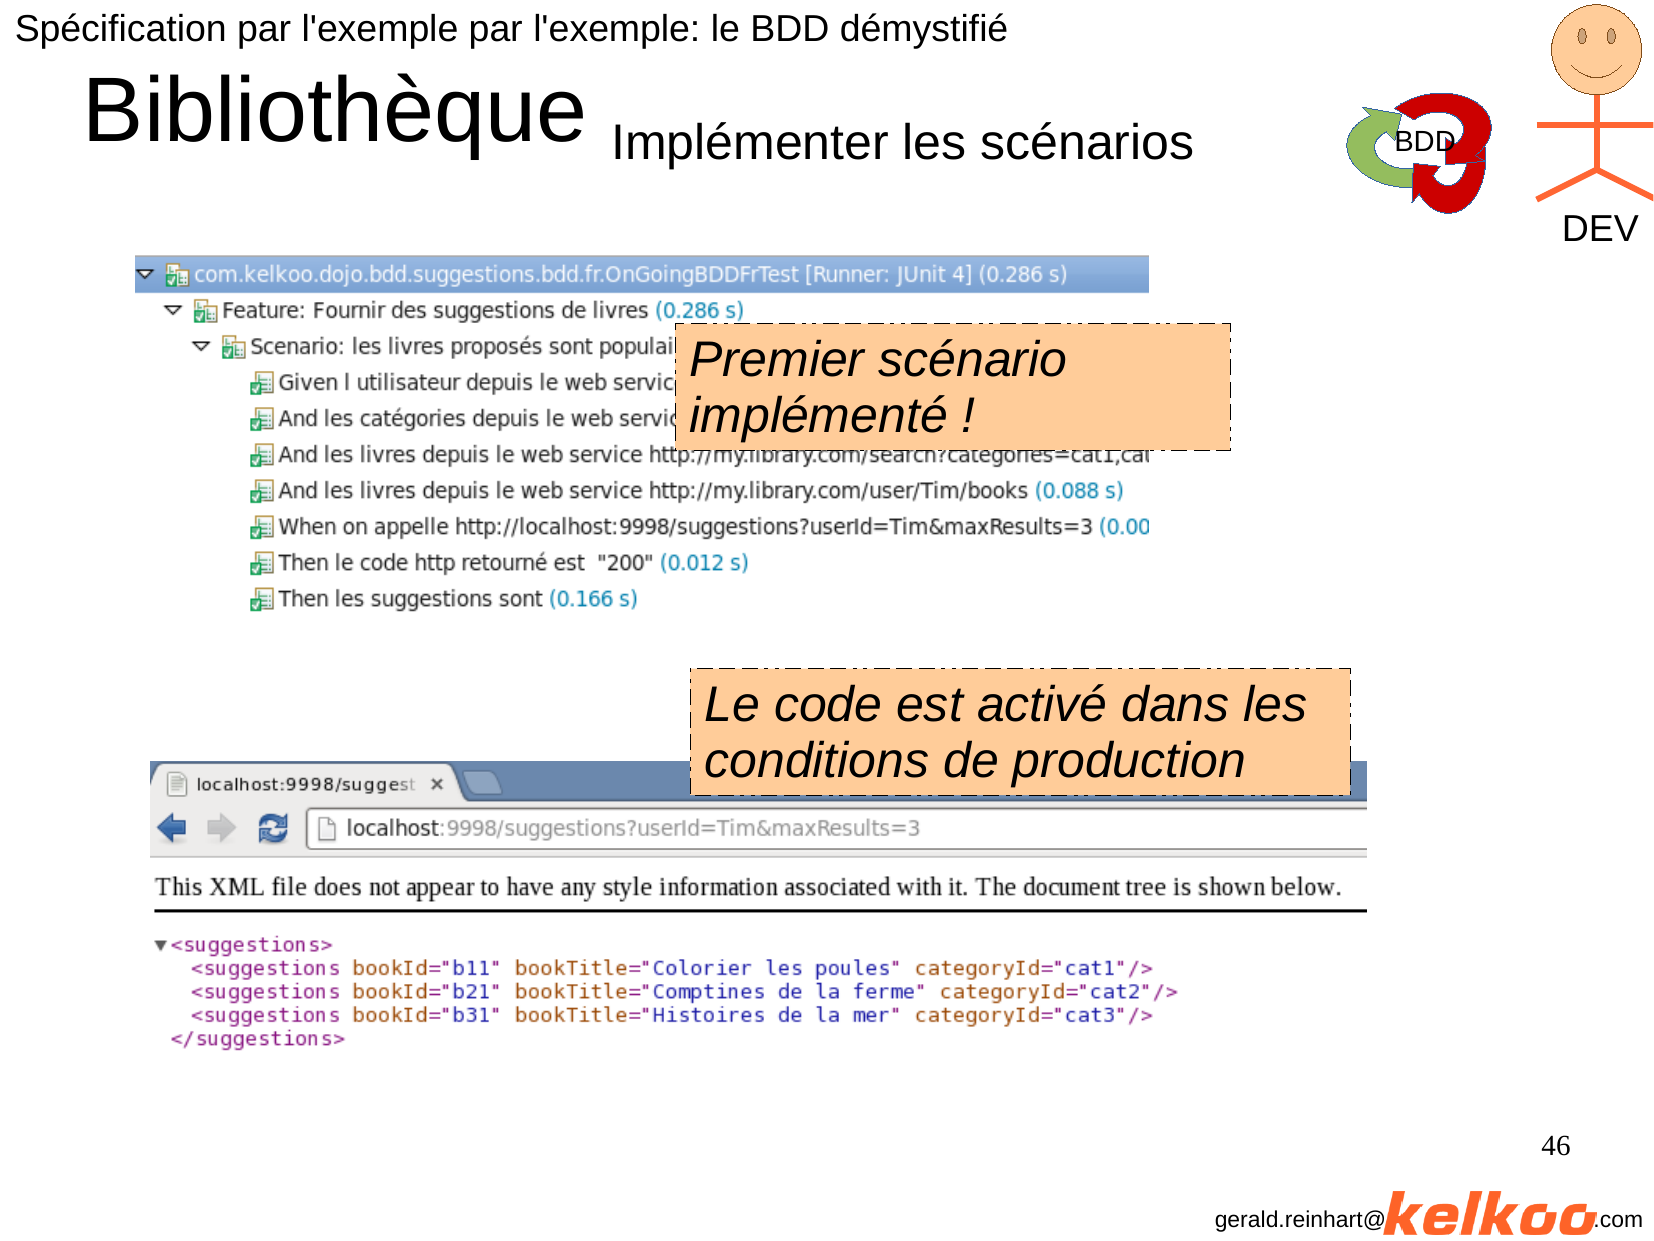

Spécification par l'exemple par l'exemple: le BDD démystifié
Bibliothèque
Implémenter les scénarios
 DEV
BDD
Premier scénario implémenté !
Le code est activé dans les conditions de production
46
 gerald.reinhart@ .com